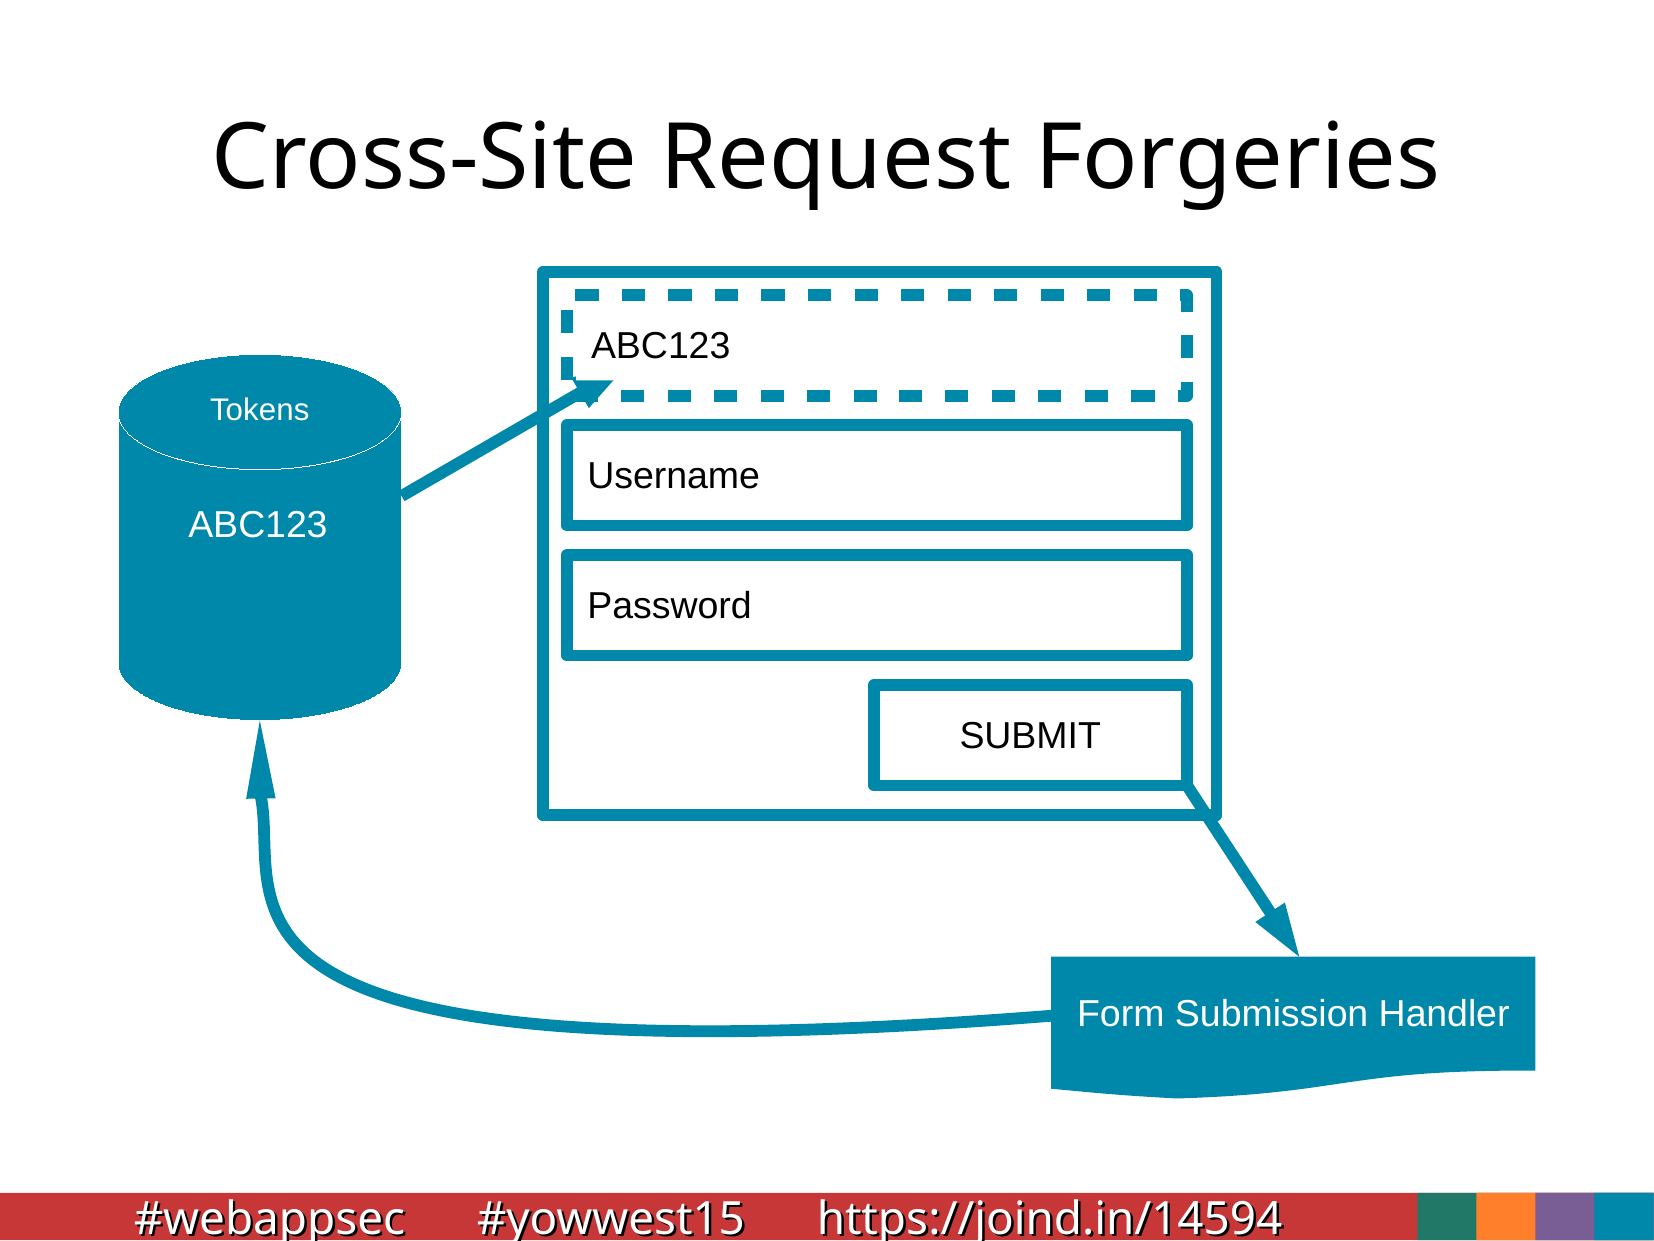

# Cross-Site Request Forgeries
Username
Password
SUBMIT
ABC123
Tokens
Username
Password
SUBMIT
ABC123
Form Submission Handler